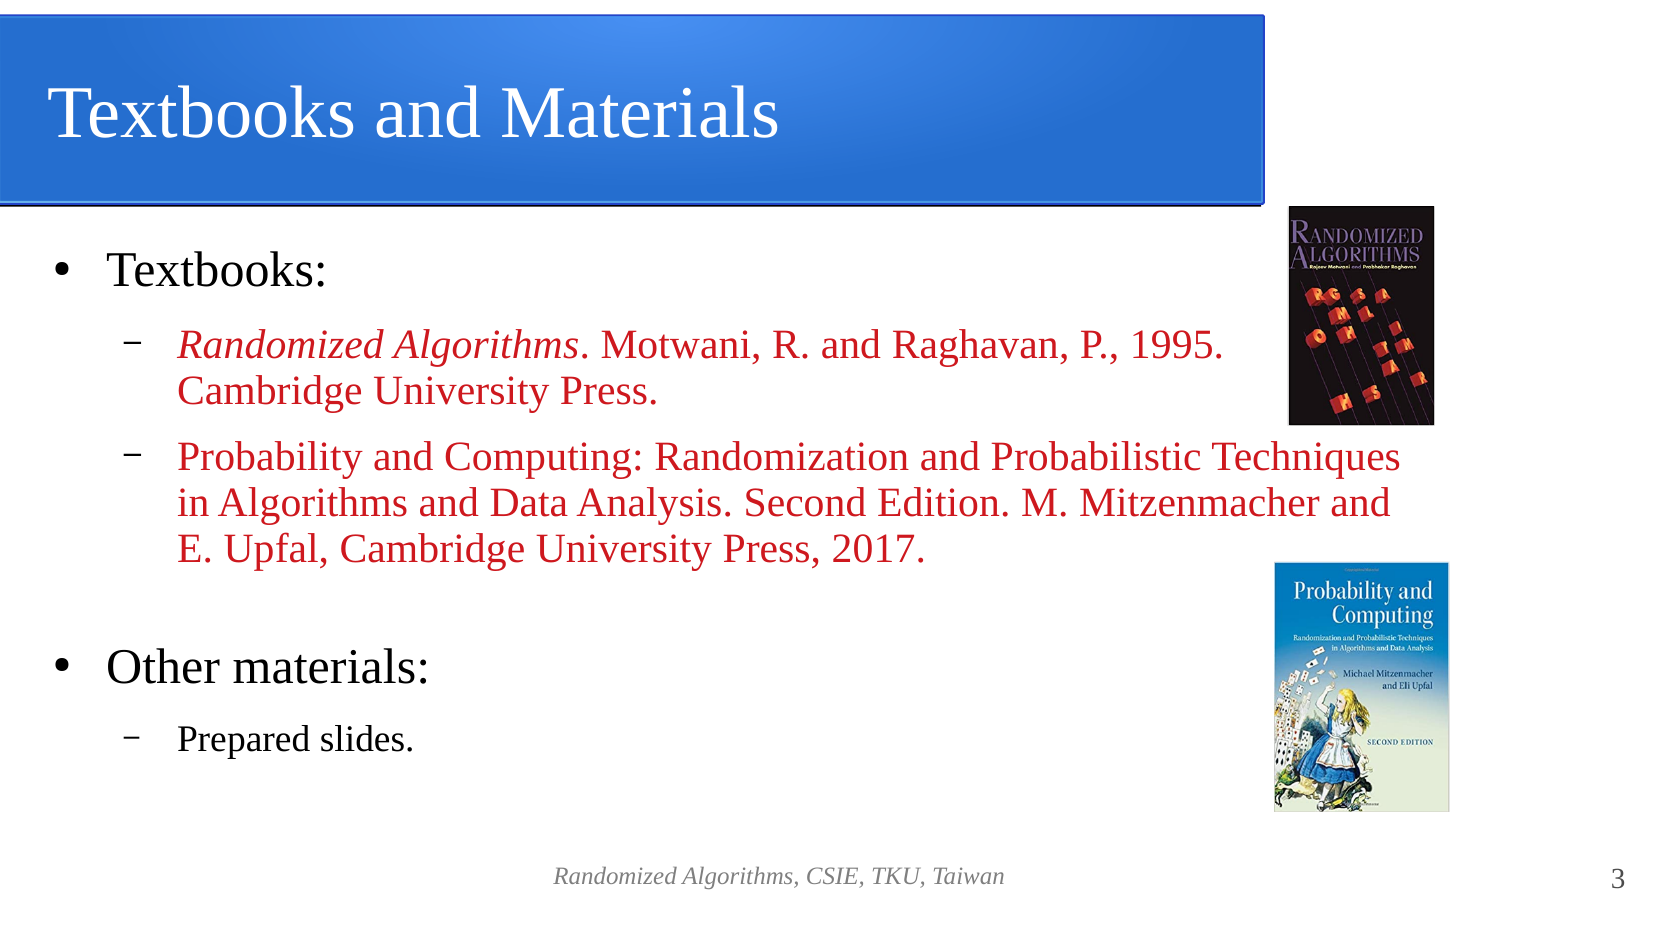

# Textbooks and Materials
Textbooks:
Randomized Algorithms. Motwani, R. and Raghavan, P., 1995. Cambridge University Press.
Probability and Computing: Randomization and Probabilistic Techniques in Algorithms and Data Analysis. Second Edition. M. Mitzenmacher and E. Upfal, Cambridge University Press, 2017.
Other materials:
Prepared slides.
Randomized Algorithms, CSIE, TKU, Taiwan
3